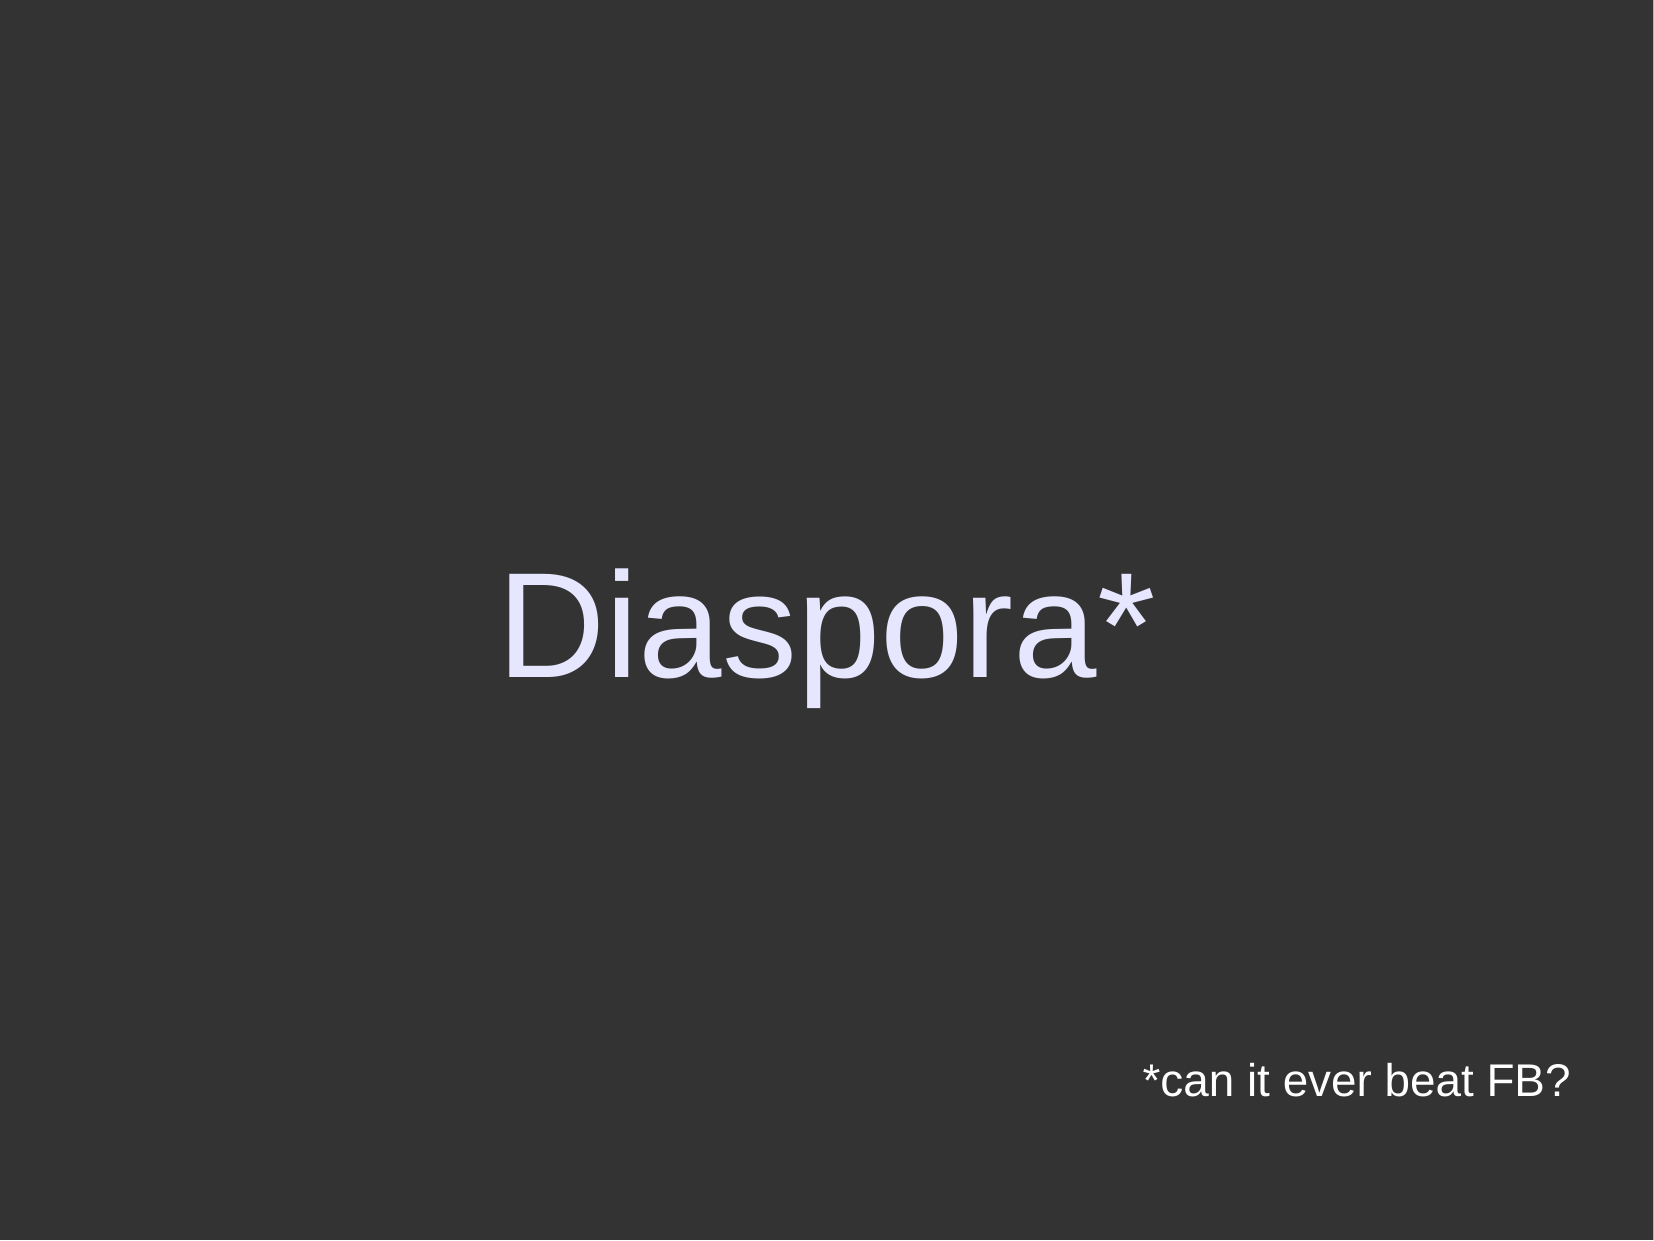

# Diaspora*
*can it ever beat FB?